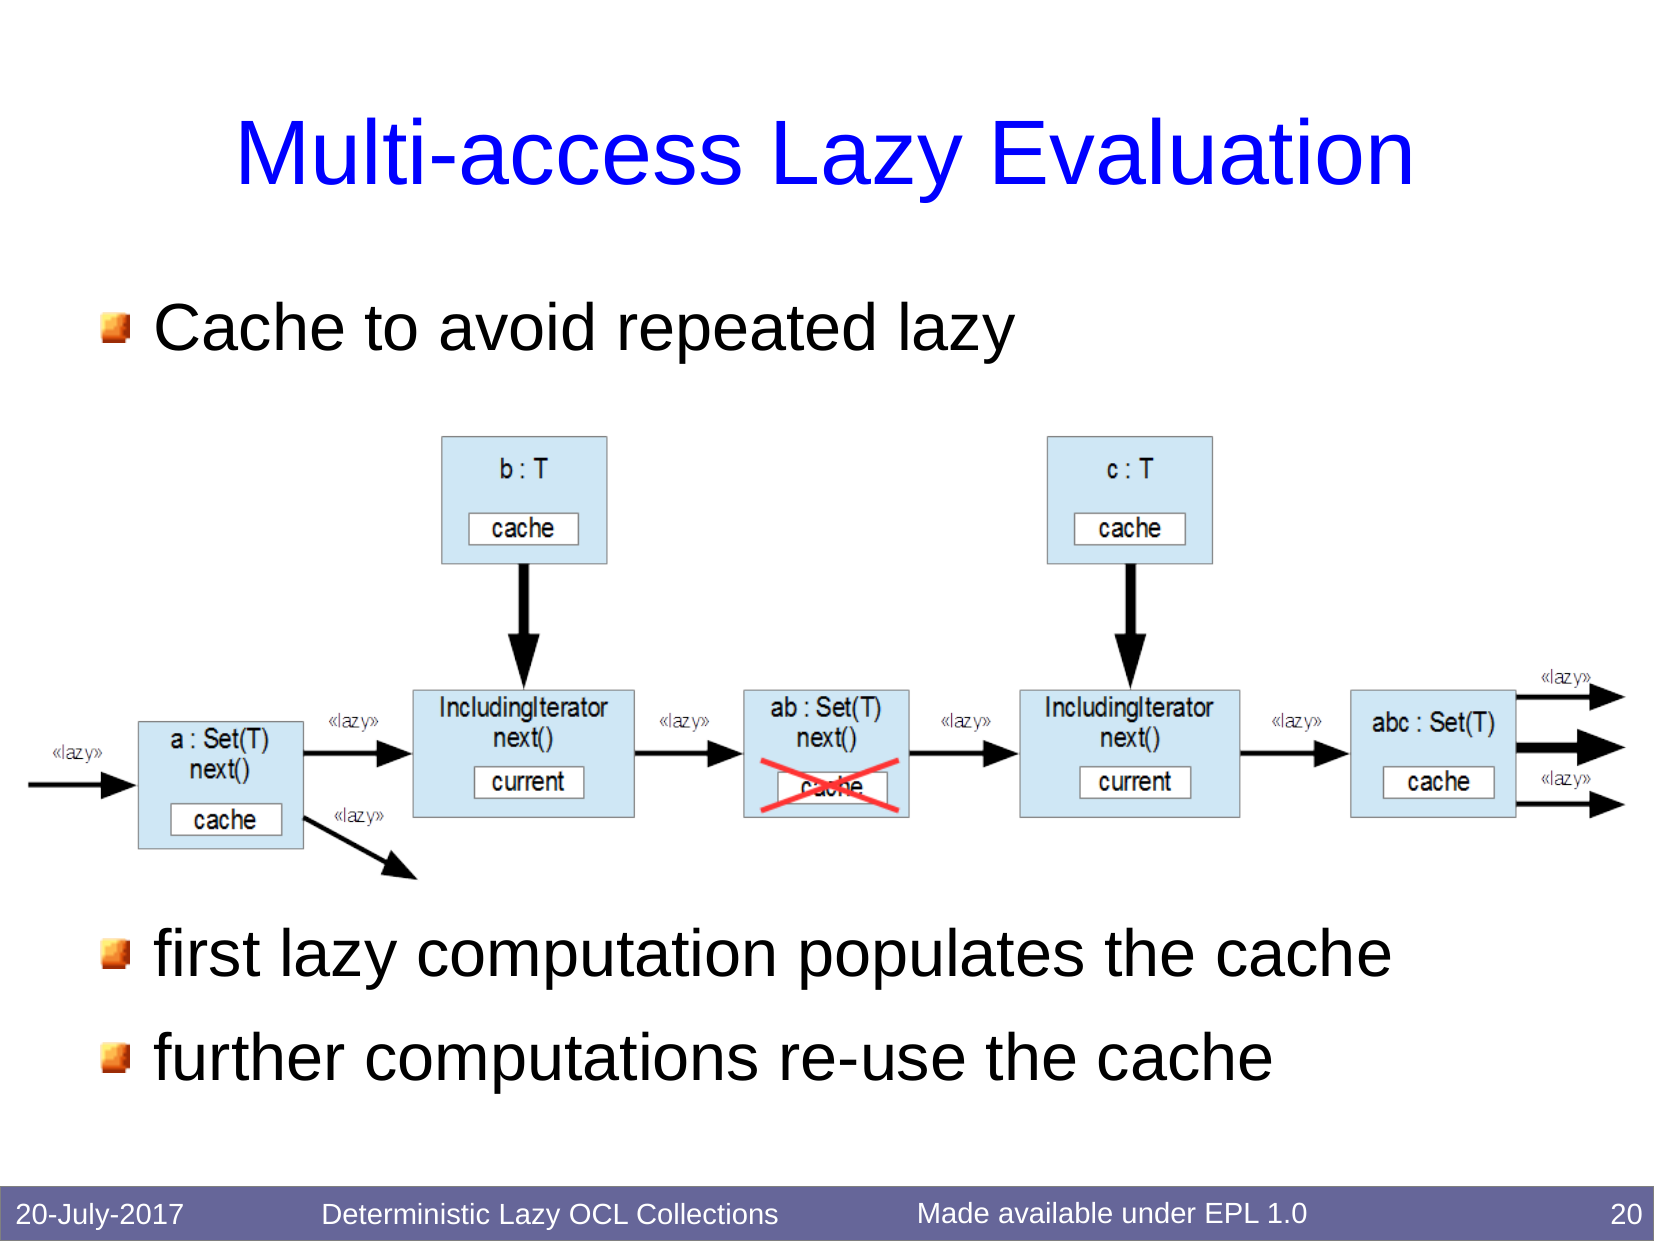

# Multi-access Lazy Evaluation
Cache to avoid repeated lazy
first lazy computation populates the cache
further computations re-use the cache
20-July-2017
Deterministic Lazy OCL Collections
20